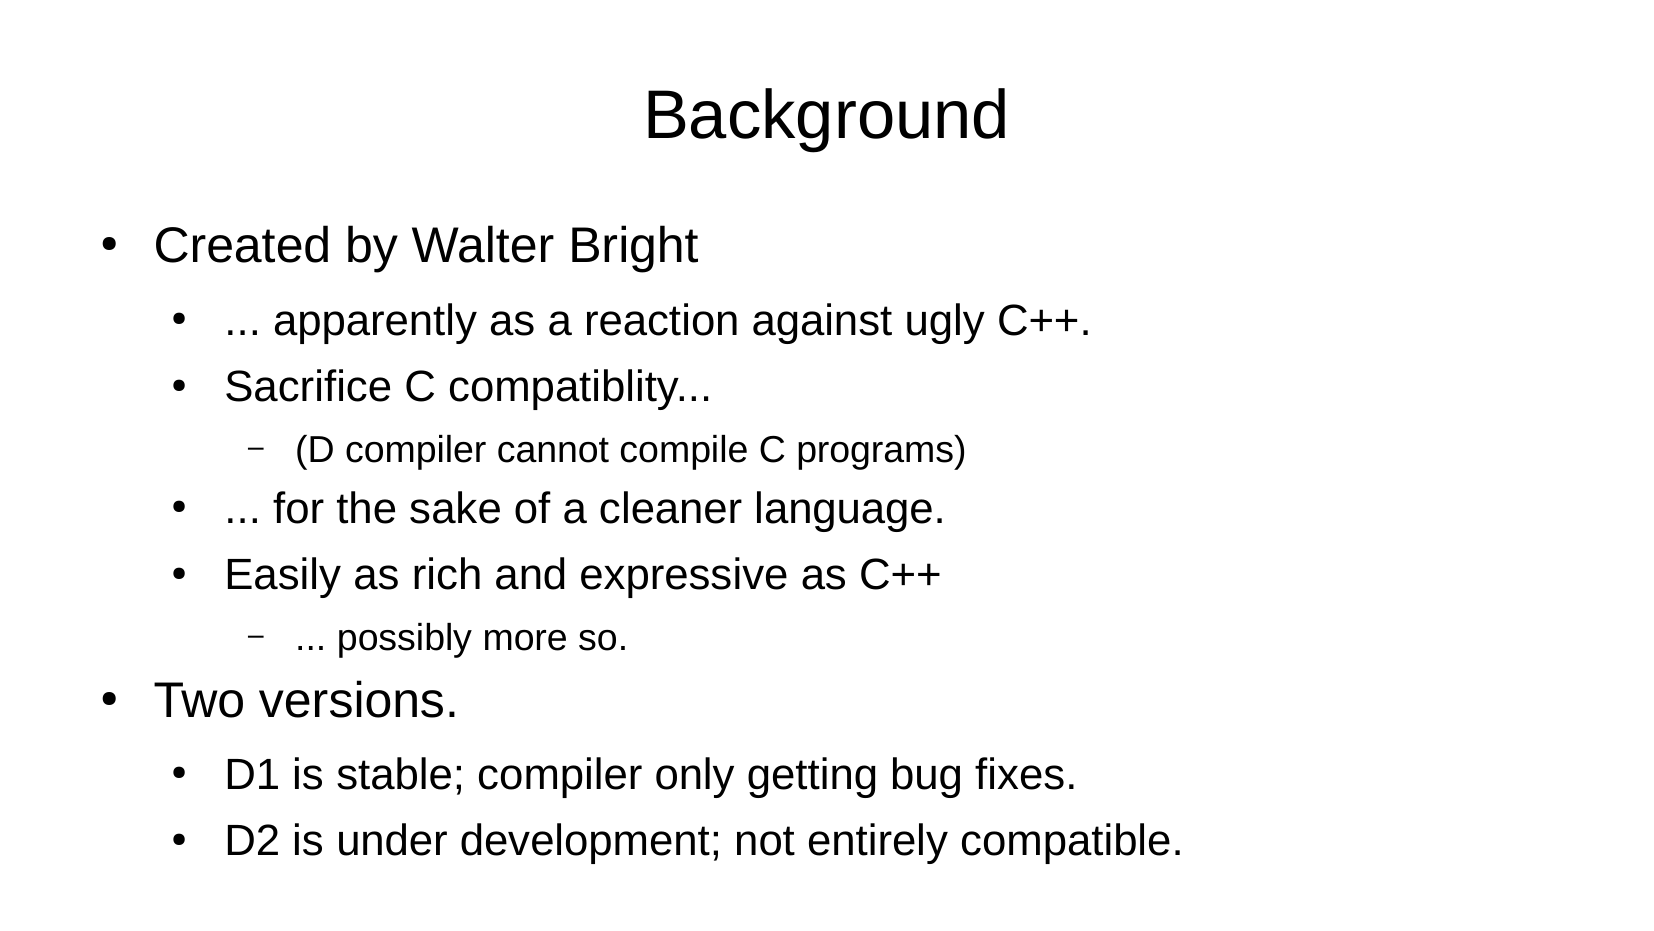

# Background
Created by Walter Bright
... apparently as a reaction against ugly C++.
Sacrifice C compatiblity...
(D compiler cannot compile C programs)
... for the sake of a cleaner language.
Easily as rich and expressive as C++
... possibly more so.
Two versions.
D1 is stable; compiler only getting bug fixes.
D2 is under development; not entirely compatible.